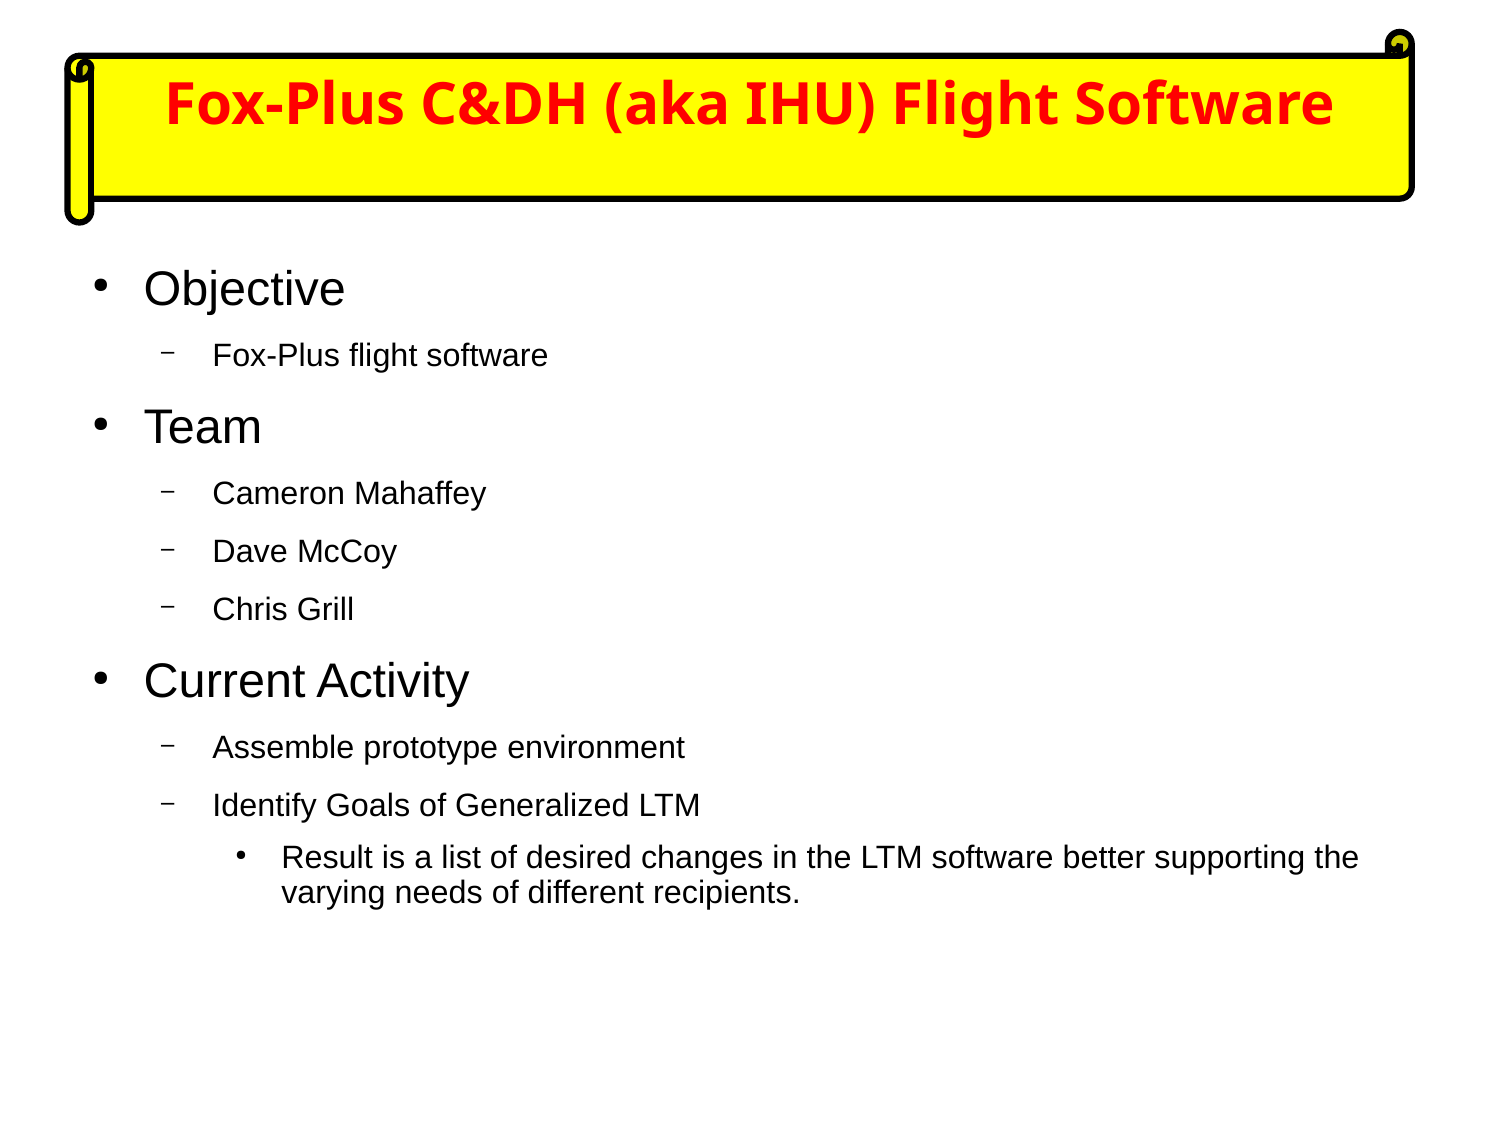

Fox-Plus C&DH (aka IHU) Flight Software
# Objective
Fox-Plus flight software
Team
Cameron Mahaffey
Dave McCoy
Chris Grill
Current Activity
Assemble prototype environment
Identify Goals of Generalized LTM
Result is a list of desired changes in the LTM software better supporting the varying needs of different recipients.